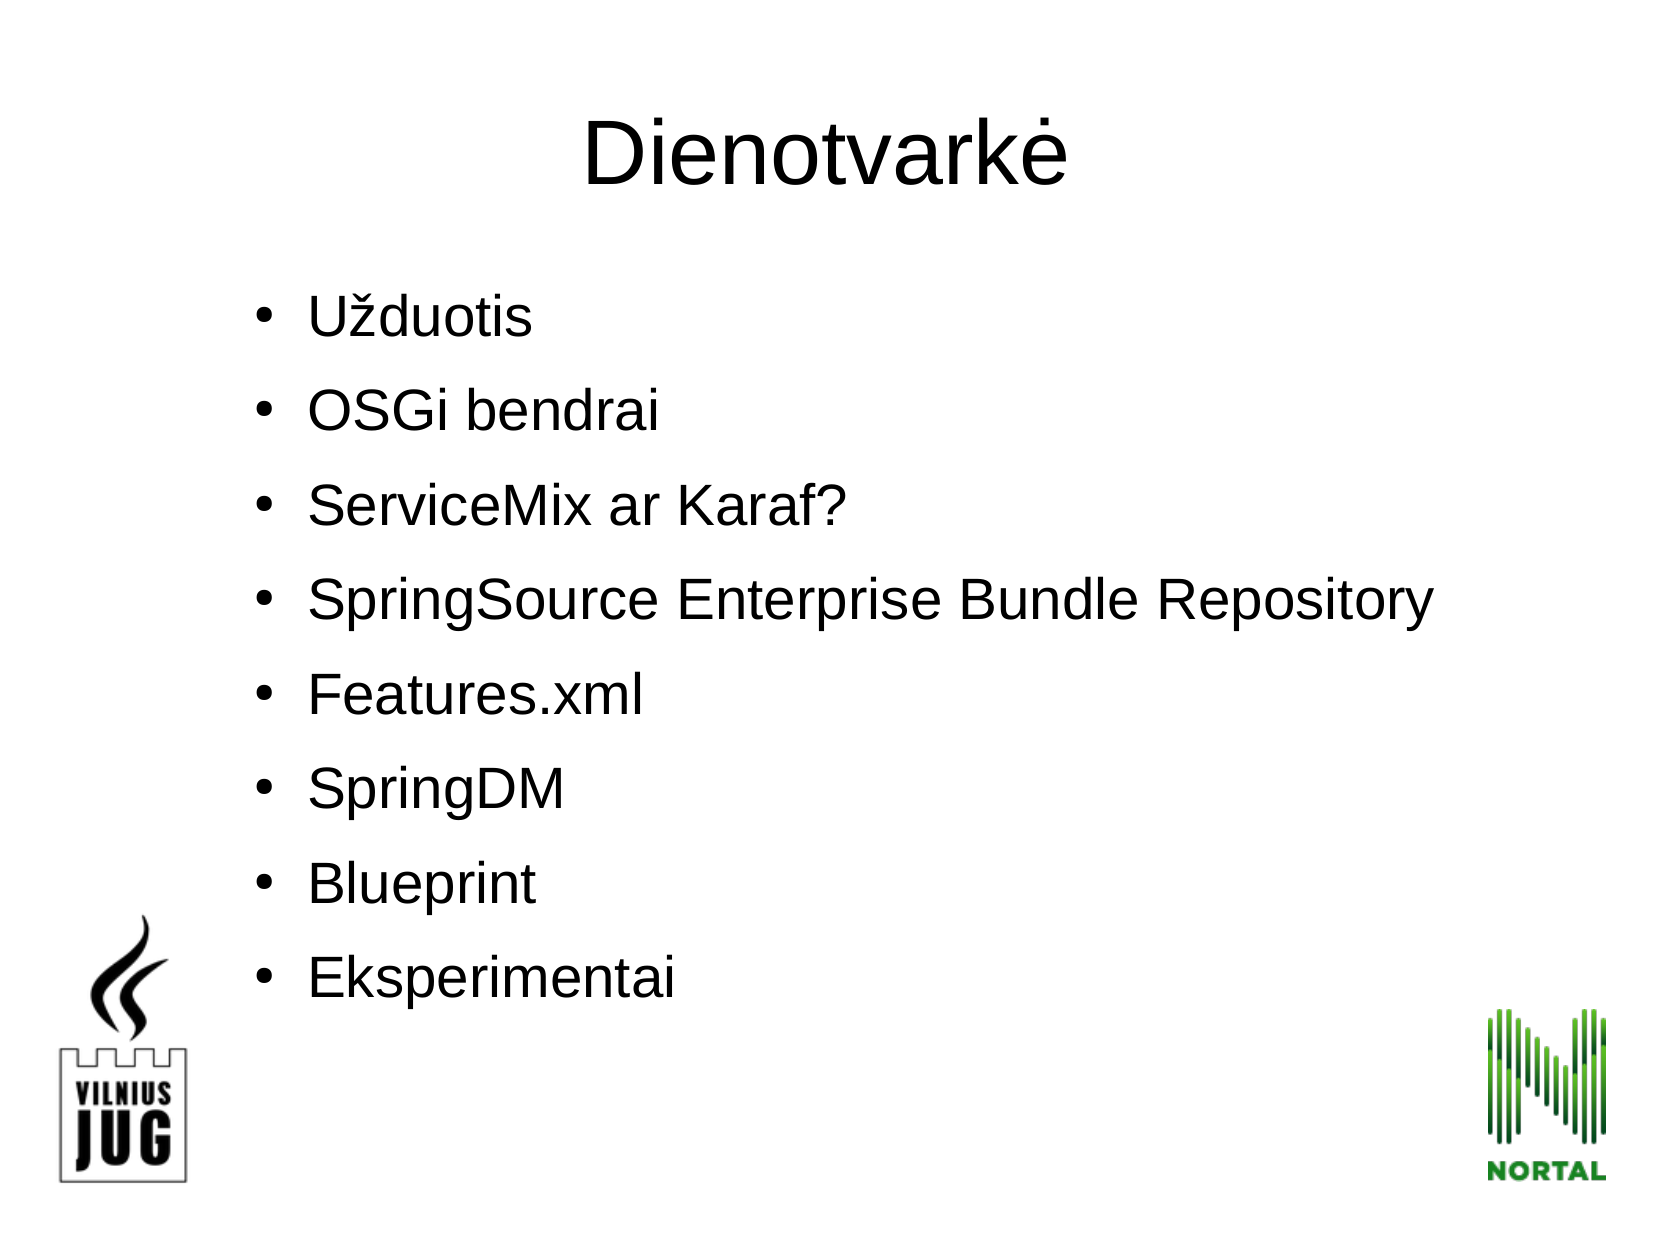

Dienotvarkė
# Užduotis
OSGi bendrai
ServiceMix ar Karaf?
SpringSource Enterprise Bundle Repository
Features.xml
SpringDM
Blueprint
Eksperimentai